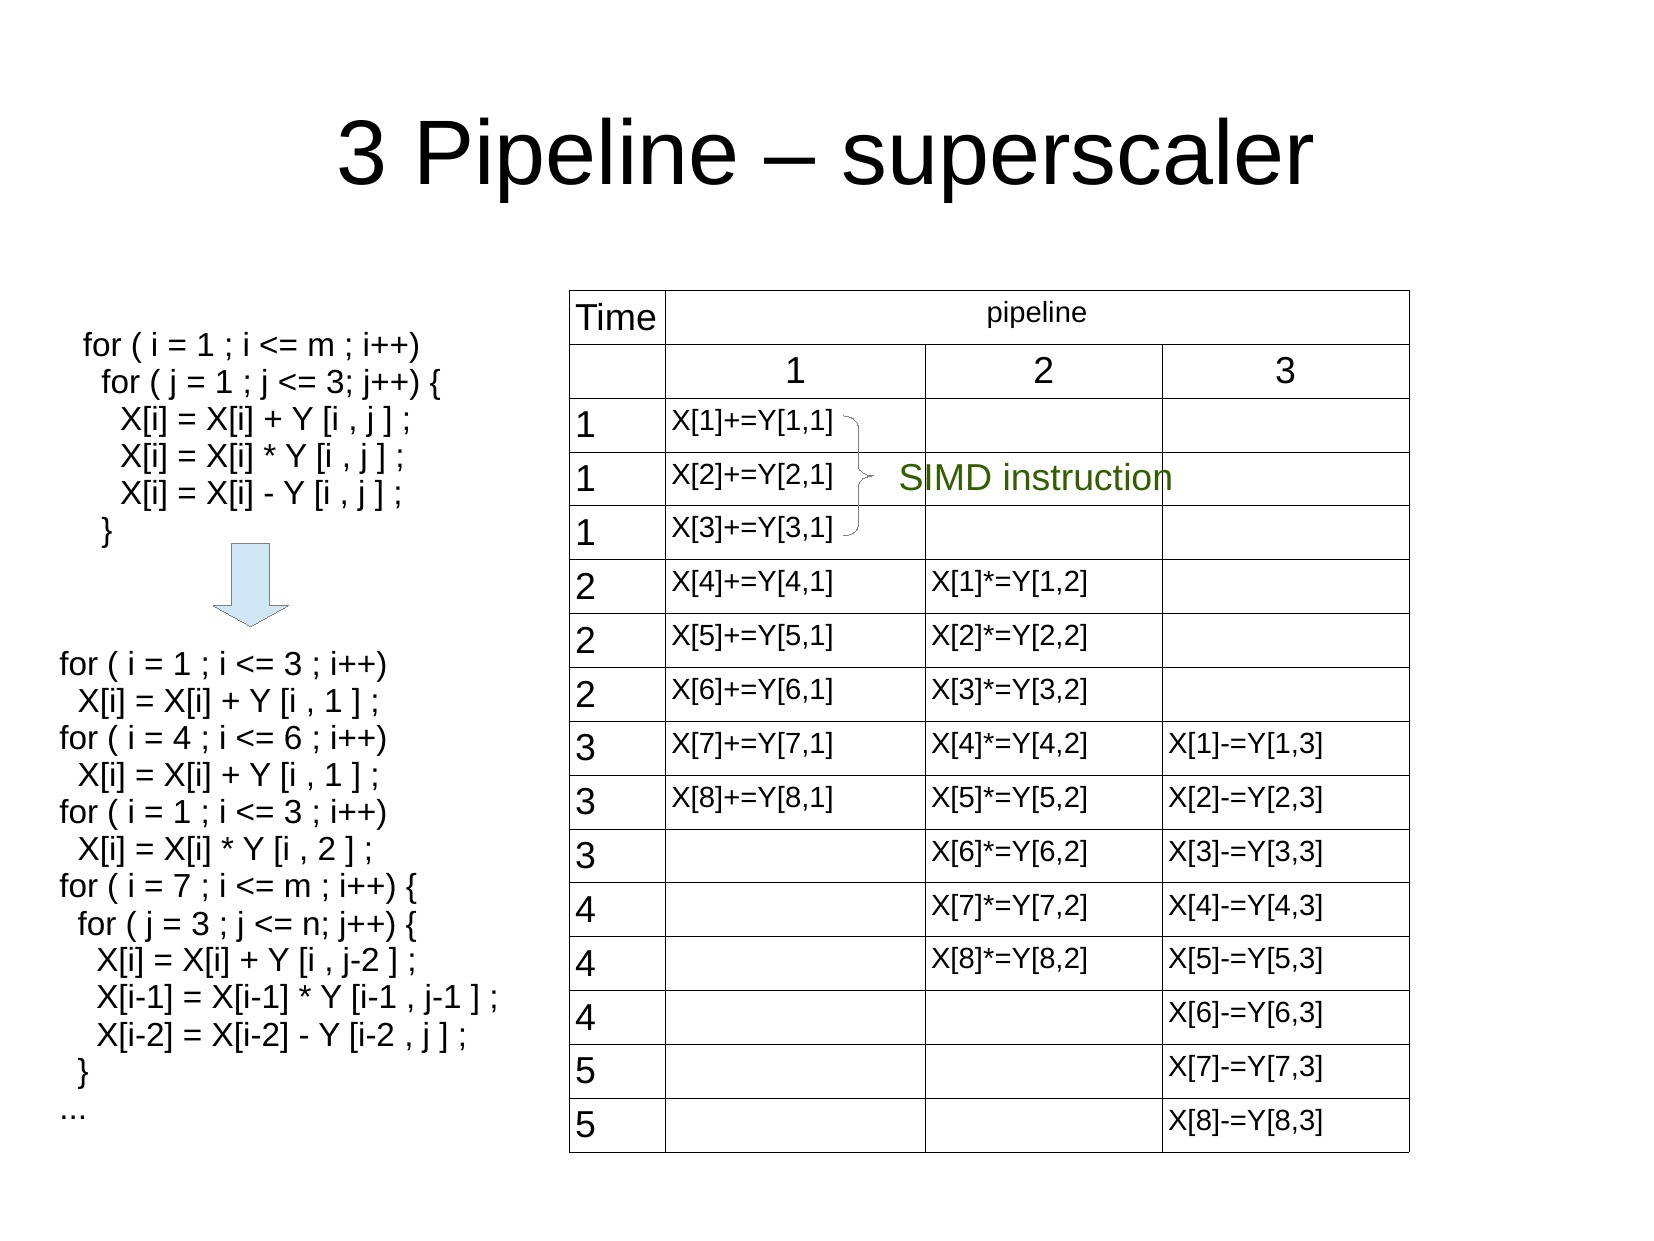

# 3 Pipeline – superscaler
| Time | pipeline | | |
| --- | --- | --- | --- |
| | 1 | 2 | 3 |
| 1 | X[1]+=Y[1,1] | | |
| 1 | X[2]+=Y[2,1] | | |
| 1 | X[3]+=Y[3,1] | | |
| 2 | X[4]+=Y[4,1] | X[1]\*=Y[1,2] | |
| 2 | X[5]+=Y[5,1] | X[2]\*=Y[2,2] | |
| 2 | X[6]+=Y[6,1] | X[3]\*=Y[3,2] | |
| 3 | X[7]+=Y[7,1] | X[4]\*=Y[4,2] | X[1]-=Y[1,3] |
| 3 | X[8]+=Y[8,1] | X[5]\*=Y[5,2] | X[2]-=Y[2,3] |
| 3 | | X[6]\*=Y[6,2] | X[3]-=Y[3,3] |
| 4 | | X[7]\*=Y[7,2] | X[4]-=Y[4,3] |
| 4 | | X[8]\*=Y[8,2] | X[5]-=Y[5,3] |
| 4 | | | X[6]-=Y[6,3] |
| 5 | | | X[7]-=Y[7,3] |
| 5 | | | X[8]-=Y[8,3] |
for ( i = 1 ; i <= m ; i++)
 for ( j = 1 ; j <= 3; j++) {
 X[i] = X[i] + Y [i , j ] ;
 X[i] = X[i] * Y [i , j ] ;
 X[i] = X[i] - Y [i , j ] ;
 }
SIMD instruction
for ( i = 1 ; i <= 3 ; i++)
 X[i] = X[i] + Y [i , 1 ] ;
for ( i = 4 ; i <= 6 ; i++)
 X[i] = X[i] + Y [i , 1 ] ;
for ( i = 1 ; i <= 3 ; i++)
 X[i] = X[i] * Y [i , 2 ] ;
for ( i = 7 ; i <= m ; i++) {
 for ( j = 3 ; j <= n; j++) {
 X[i] = X[i] + Y [i , j-2 ] ;
 X[i-1] = X[i-1] * Y [i-1 , j-1 ] ;
 X[i-2] = X[i-2] - Y [i-2 , j ] ;
 }
...